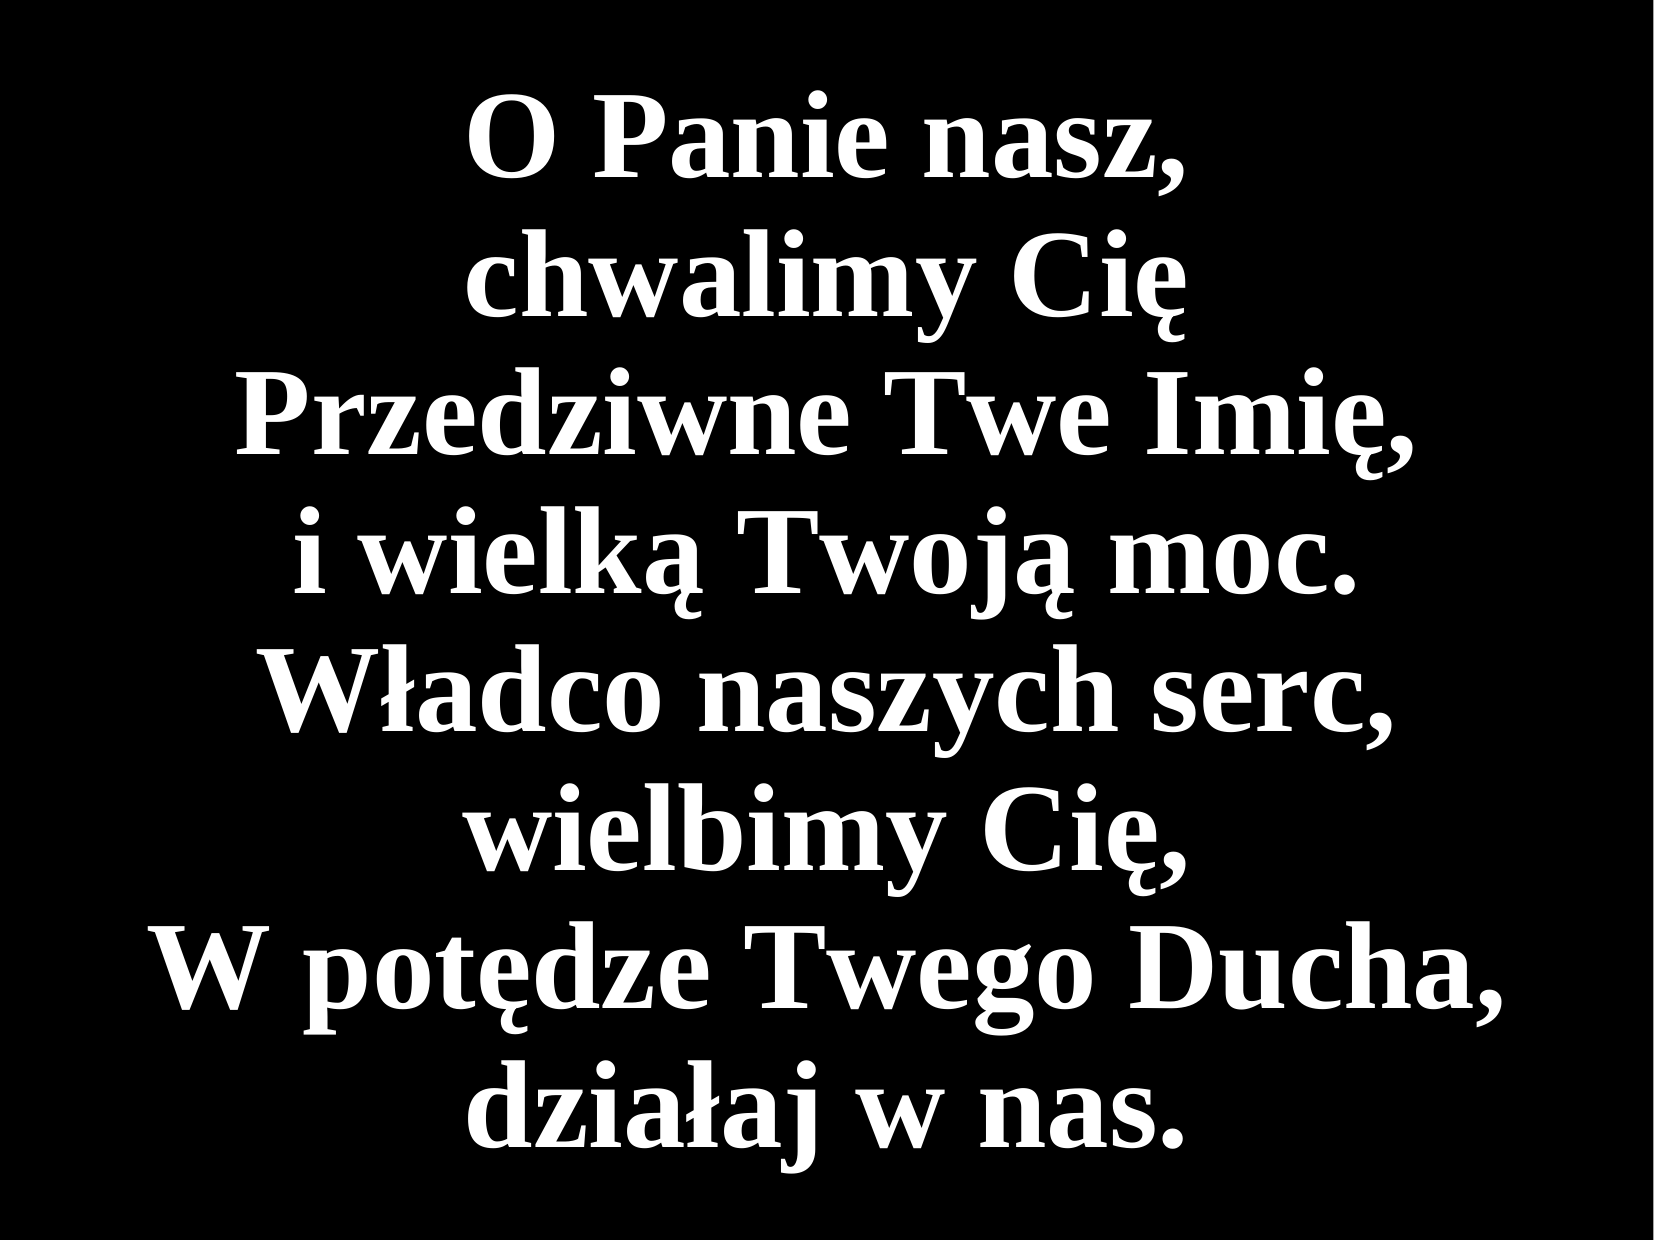

# O Panie nasz, chwalimy Cię Przedziwne Twe Imię, i wielką Twoją moc. Władco naszych serc, wielbimy Cię, W potędze Twego Ducha, działaj w nas.